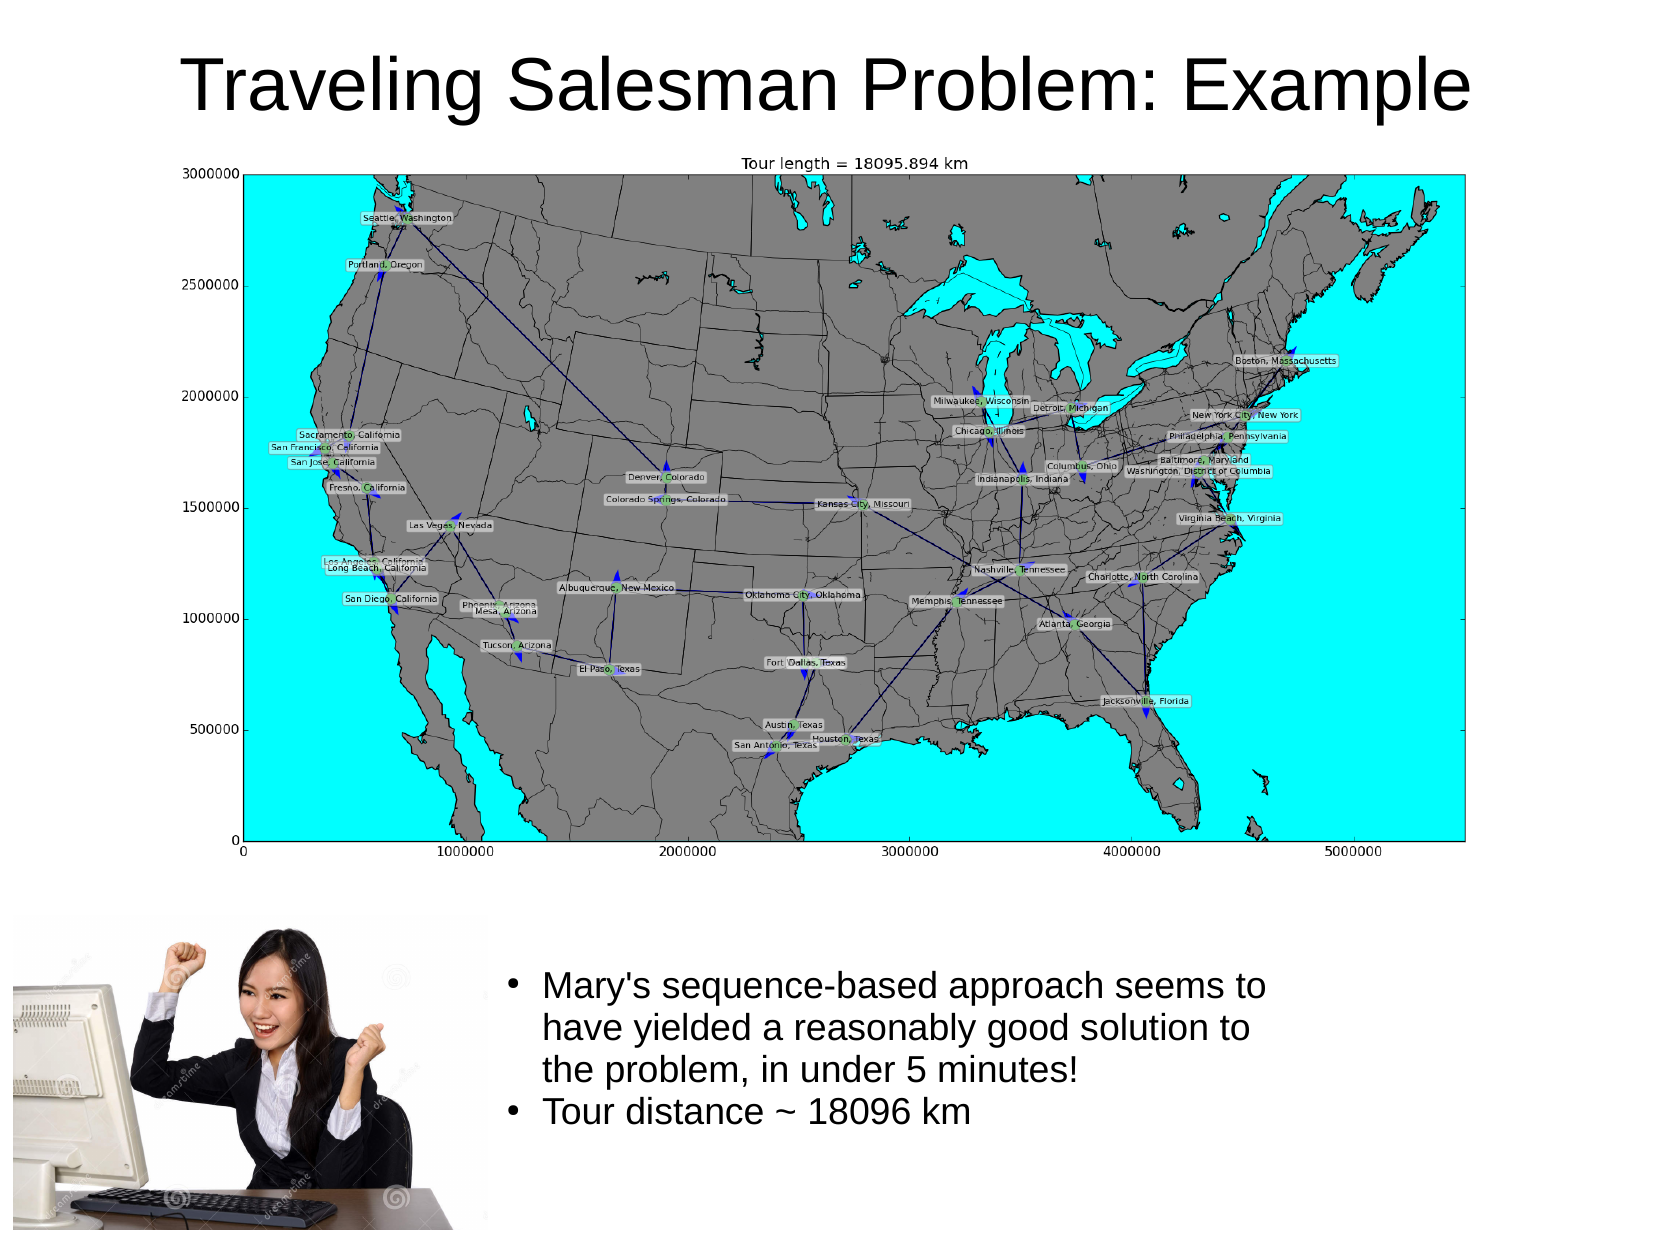

# Traveling Salesman Problem: Example
Mary's sequence-based approach seems to have yielded a reasonably good solution to the problem, in under 5 minutes!
Tour distance ~ 18096 km